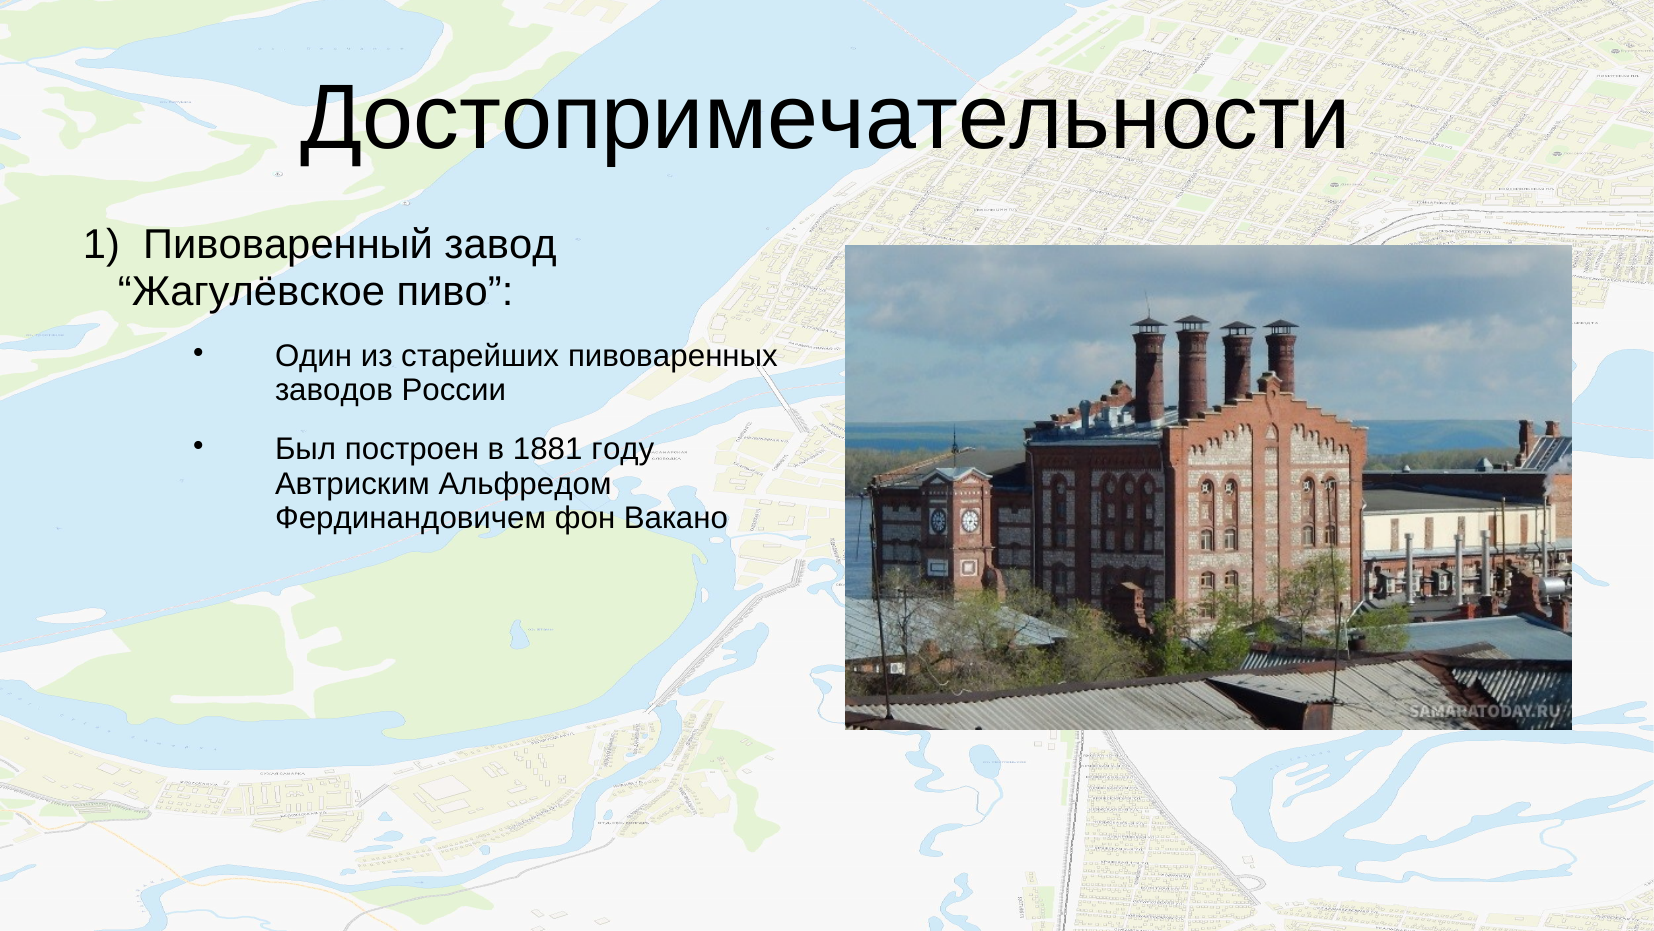

# Достопримечательности
 Пивоваренный завод “Жагулёвское пиво”:
Один из старейших пивоваренных заводов России
Был построен в 1881 году Автриским Альфредом Фердинандовичем фон Вакано